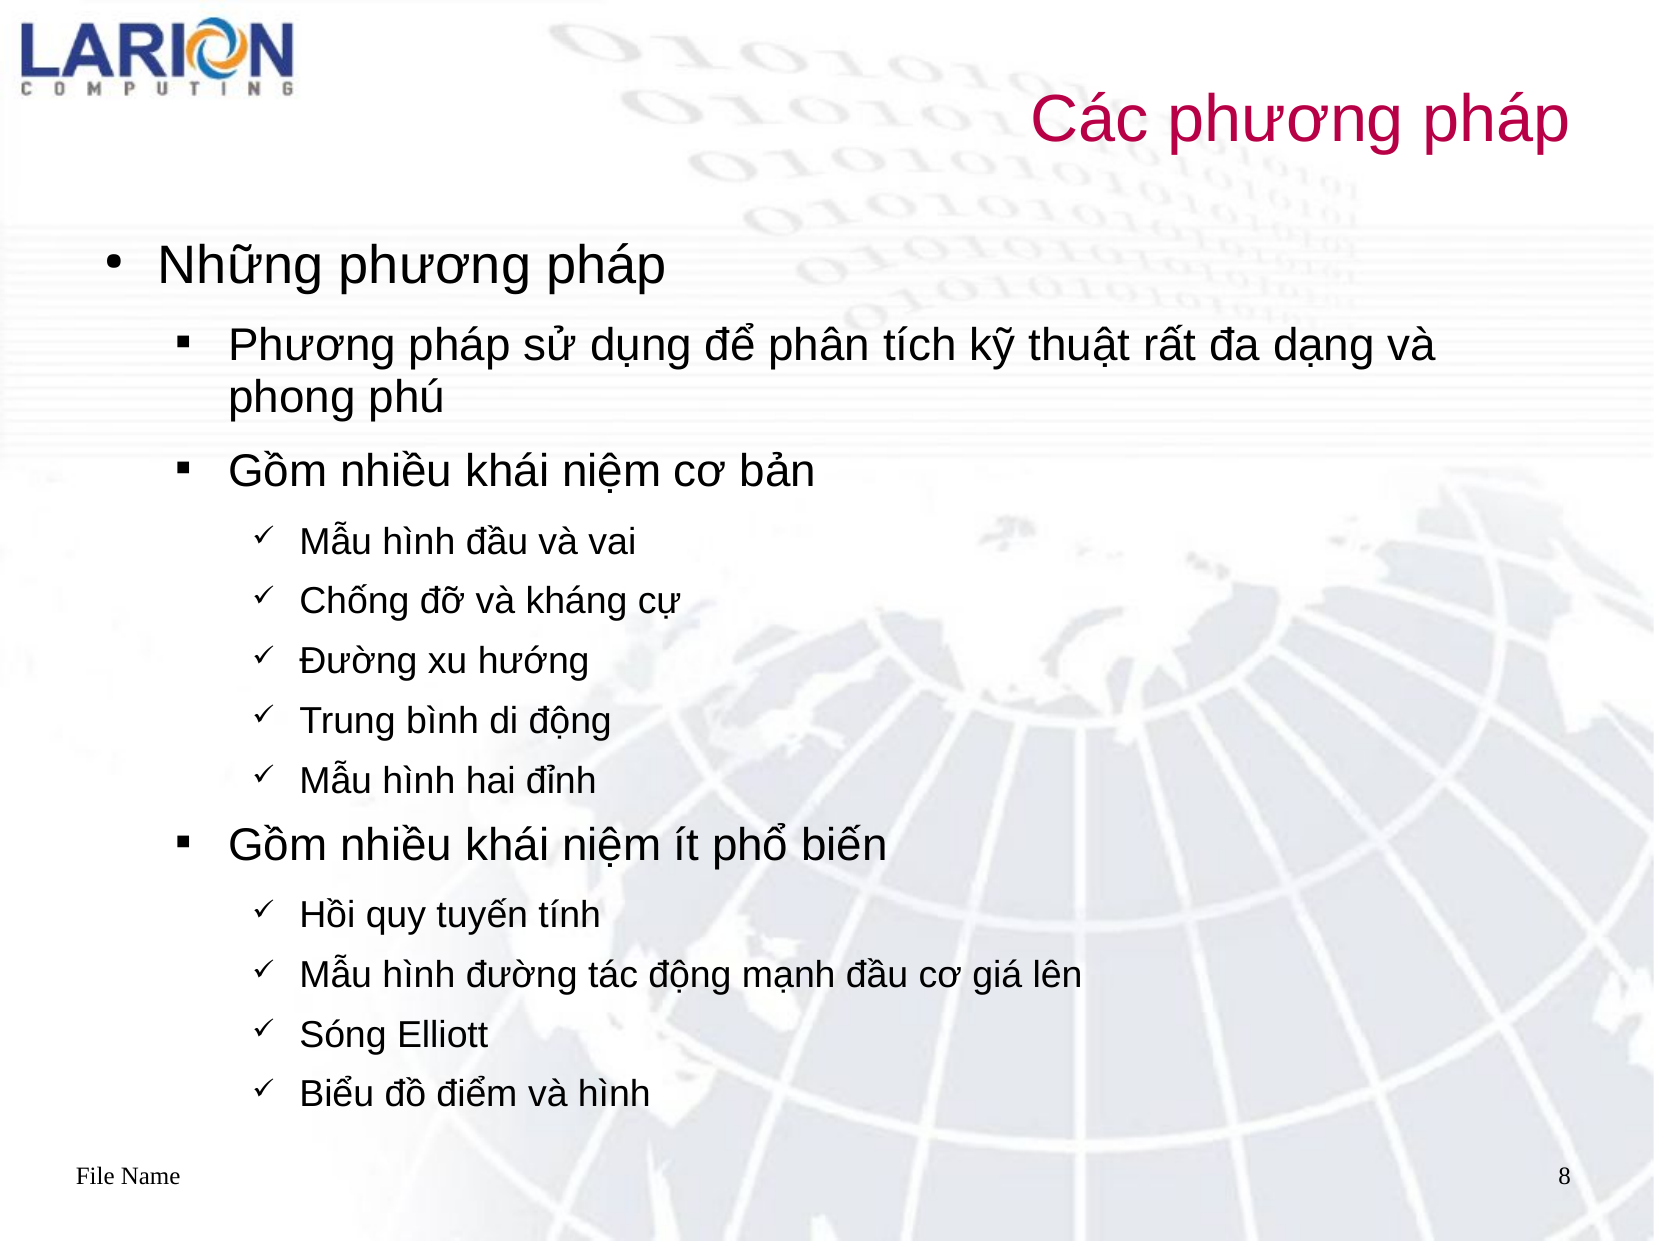

# Các phương pháp
Những phương pháp
Phương pháp sử dụng để phân tích kỹ thuật rất đa dạng và phong phú
Gồm nhiều khái niệm cơ bản
Mẫu hình đầu và vai
Chống đỡ và kháng cự
Đường xu hướng
Trung bình di động
Mẫu hình hai đỉnh
Gồm nhiều khái niệm ít phổ biến
Hồi quy tuyến tính
Mẫu hình đường tác động mạnh đầu cơ giá lên
Sóng Elliott
Biểu đồ điểm và hình
File Name
8